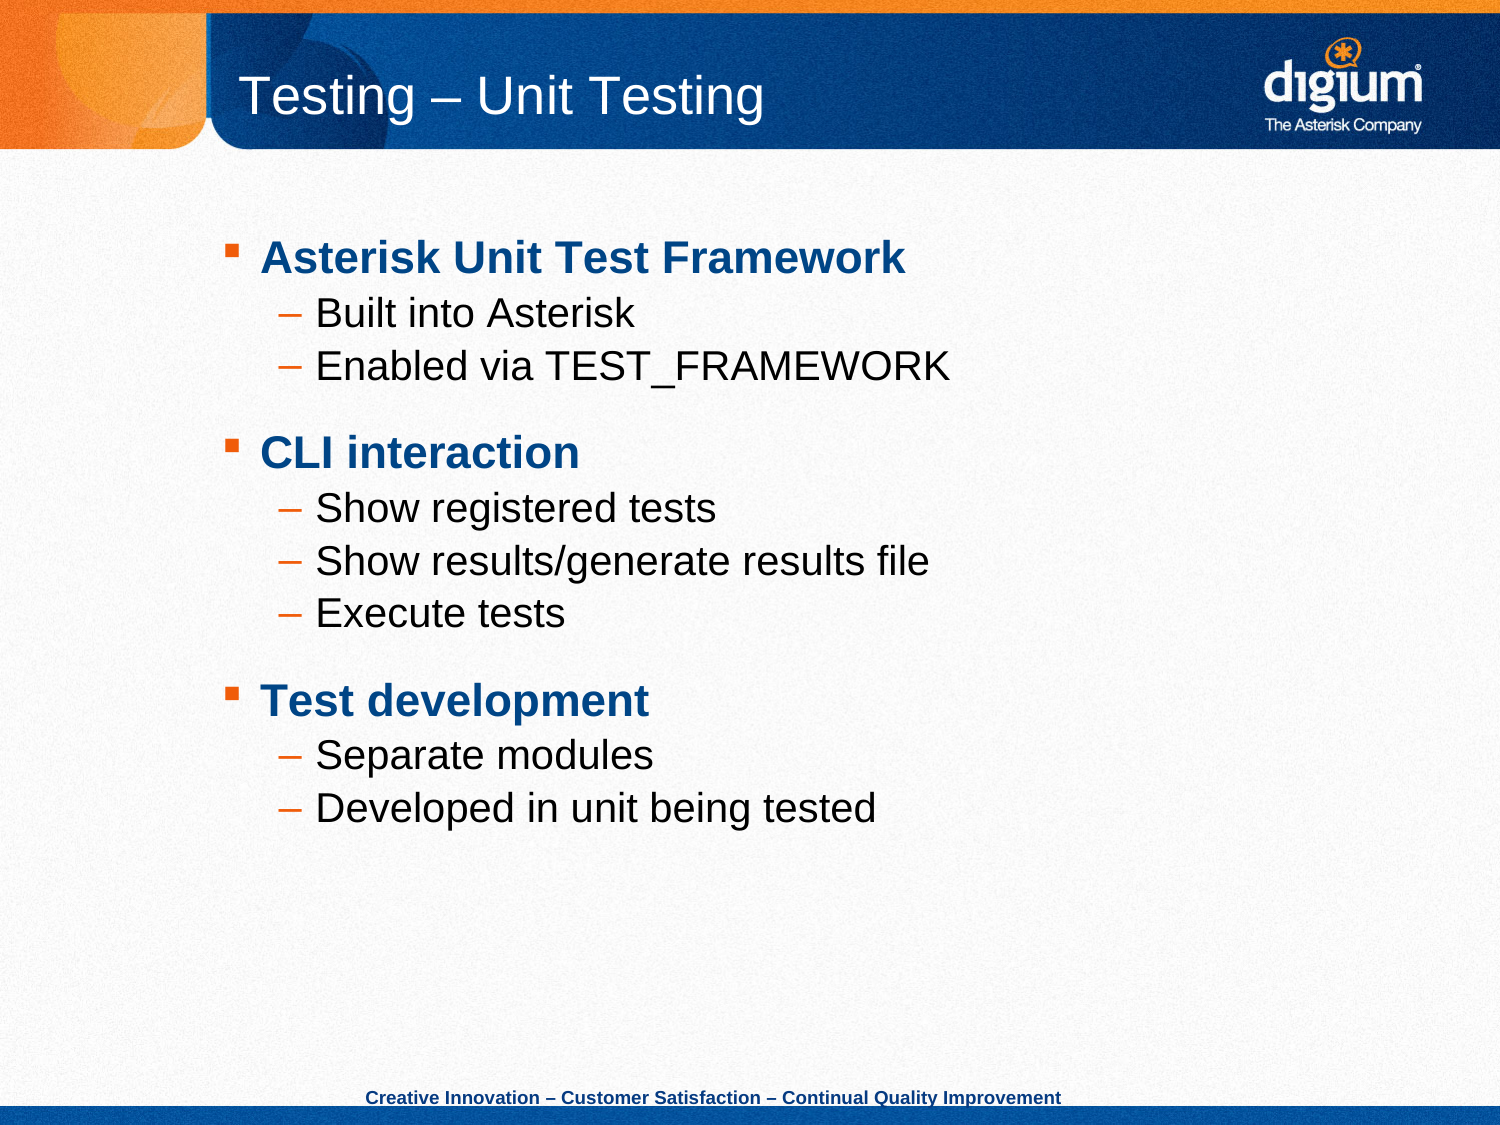

# Testing – Unit Testing
Asterisk Unit Test Framework
Built into Asterisk
Enabled via TEST_FRAMEWORK
CLI interaction
Show registered tests
Show results/generate results file
Execute tests
Test development
Separate modules
Developed in unit being tested